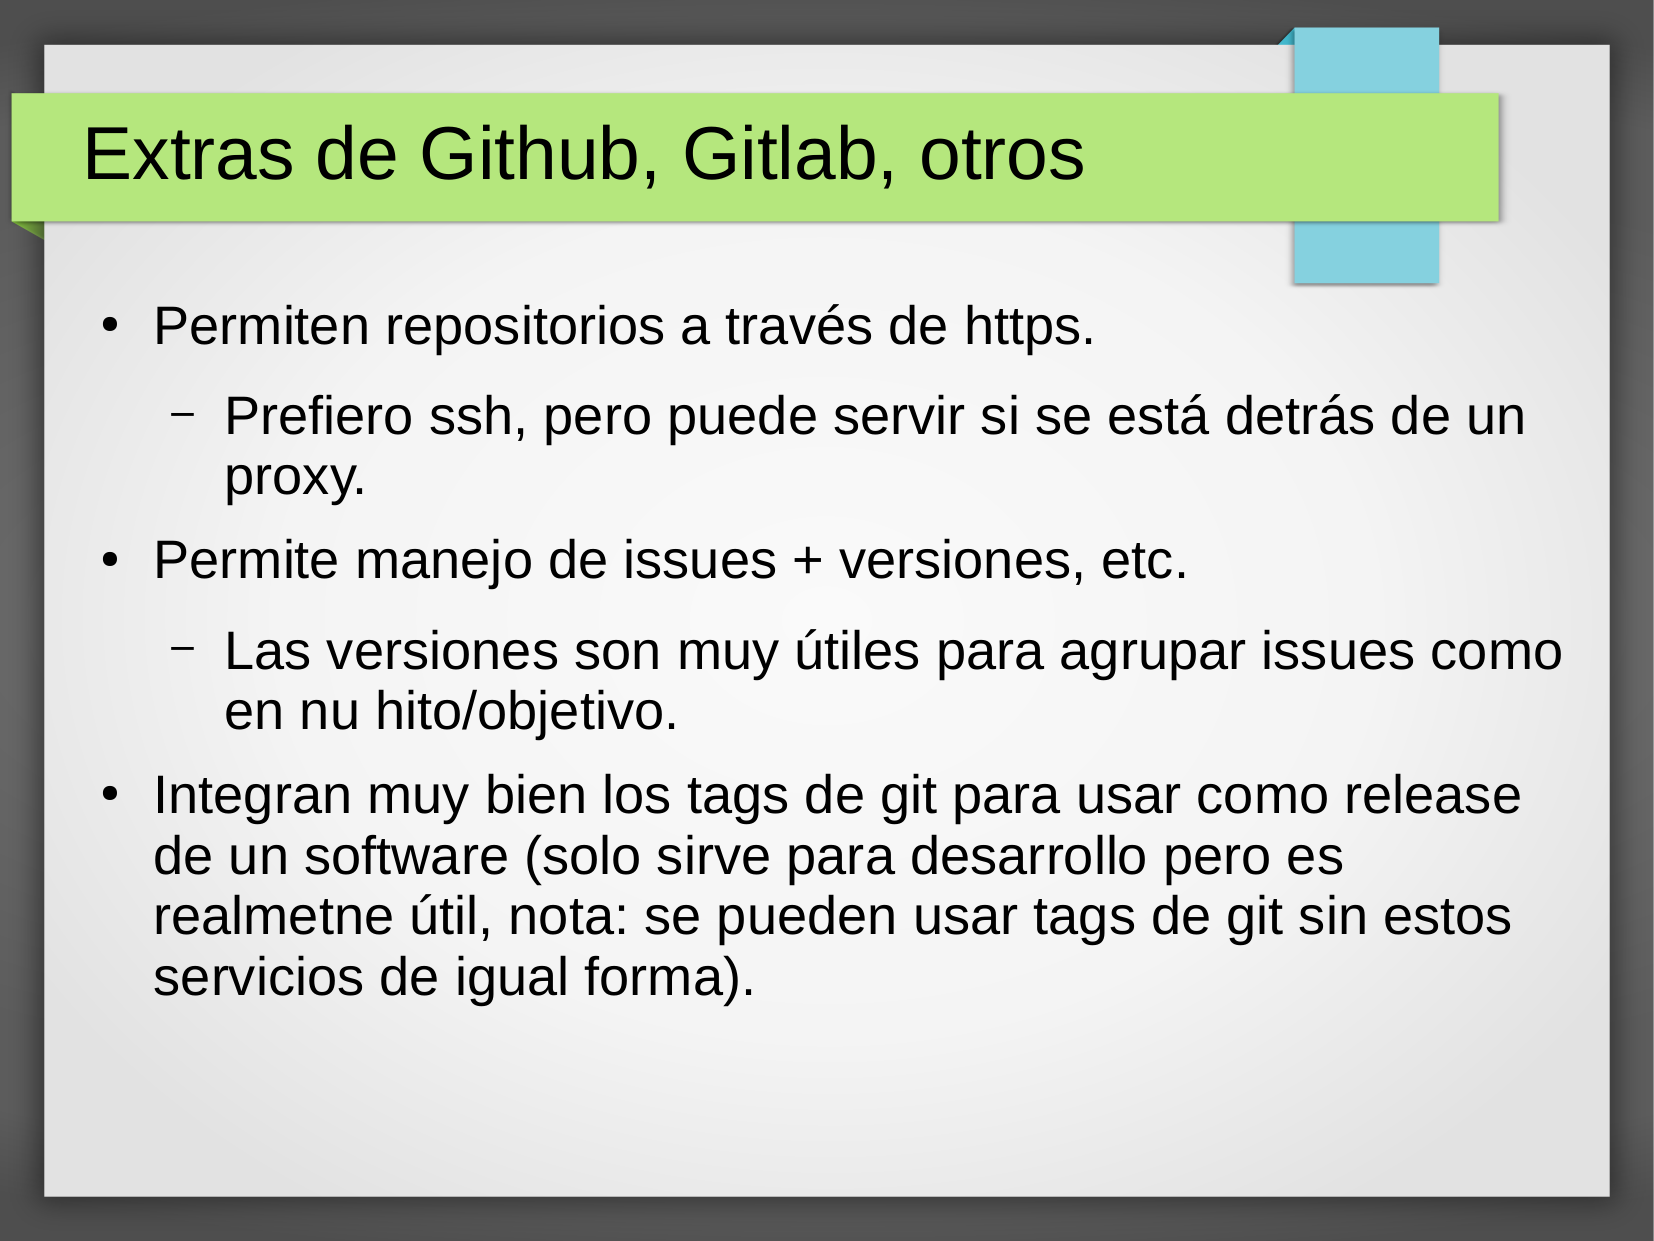

# Extras de Github, Gitlab, otros
Permiten repositorios a través de https.
Prefiero ssh, pero puede servir si se está detrás de un proxy.
Permite manejo de issues + versiones, etc.
Las versiones son muy útiles para agrupar issues como en nu hito/objetivo.
Integran muy bien los tags de git para usar como release de un software (solo sirve para desarrollo pero es realmetne útil, nota: se pueden usar tags de git sin estos servicios de igual forma).